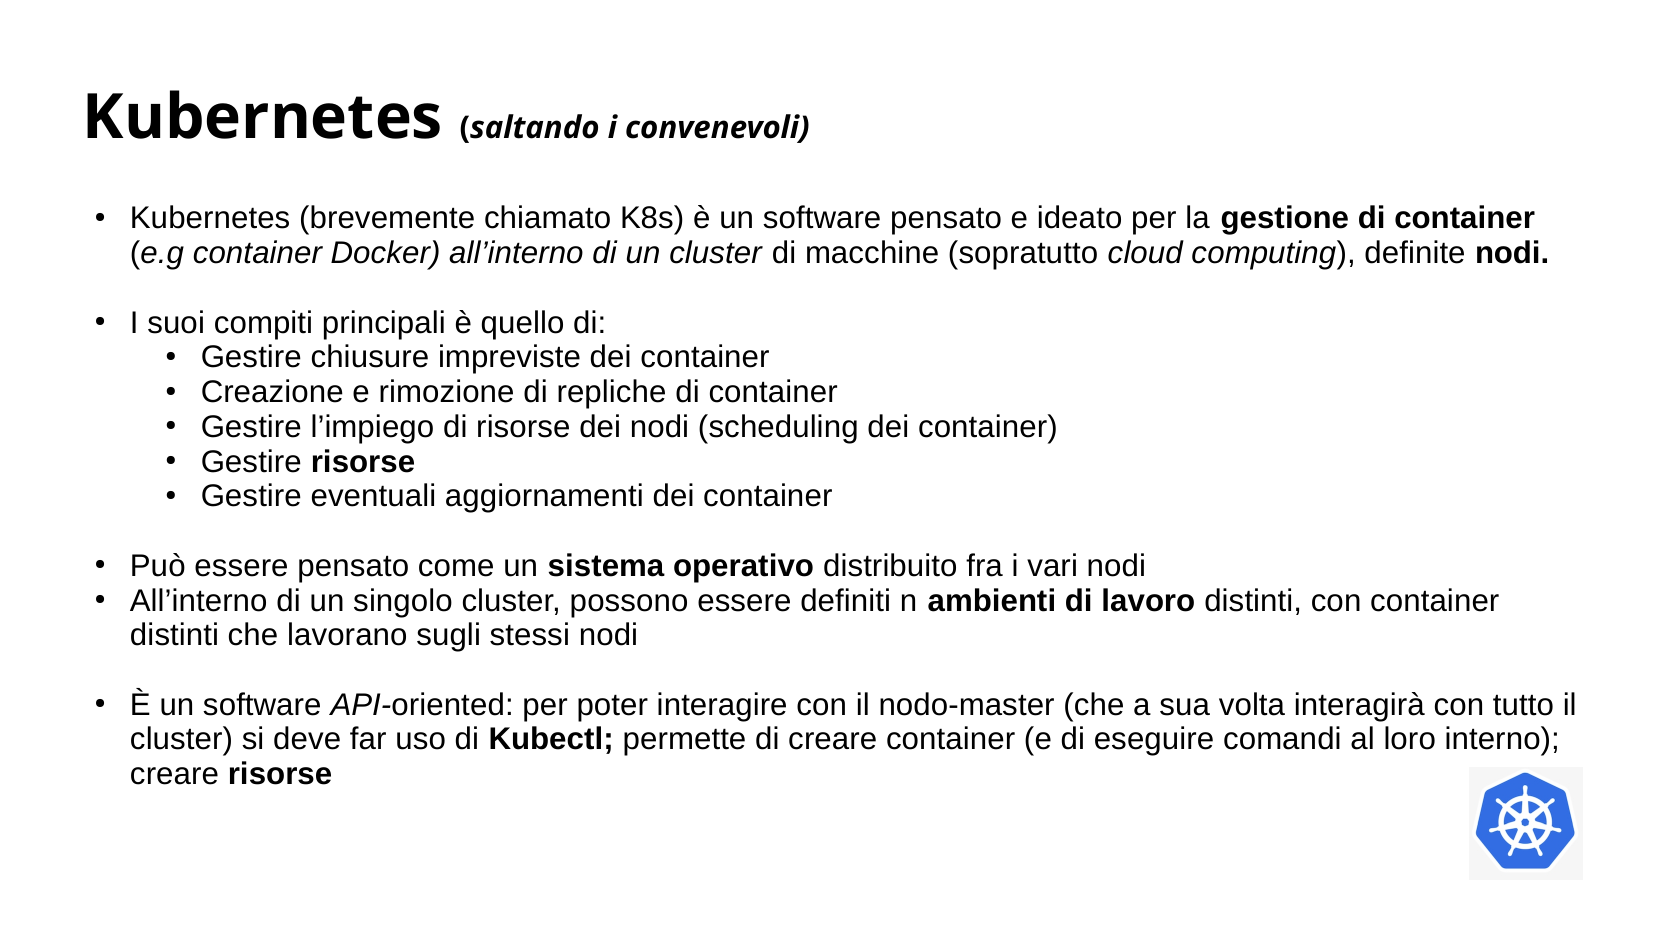

# Kubernetes (saltando i convenevoli)
Kubernetes (brevemente chiamato K8s) è un software pensato e ideato per la gestione di container (e.g container Docker) all’interno di un cluster di macchine (sopratutto cloud computing), definite nodi.
I suoi compiti principali è quello di:
Gestire chiusure impreviste dei container
Creazione e rimozione di repliche di container
Gestire l’impiego di risorse dei nodi (scheduling dei container)
Gestire risorse
Gestire eventuali aggiornamenti dei container
Può essere pensato come un sistema operativo distribuito fra i vari nodi
All’interno di un singolo cluster, possono essere definiti n ambienti di lavoro distinti, con container distinti che lavorano sugli stessi nodi
È un software API-oriented: per poter interagire con il nodo-master (che a sua volta interagirà con tutto il cluster) si deve far uso di Kubectl; permette di creare container (e di eseguire comandi al loro interno); creare risorse